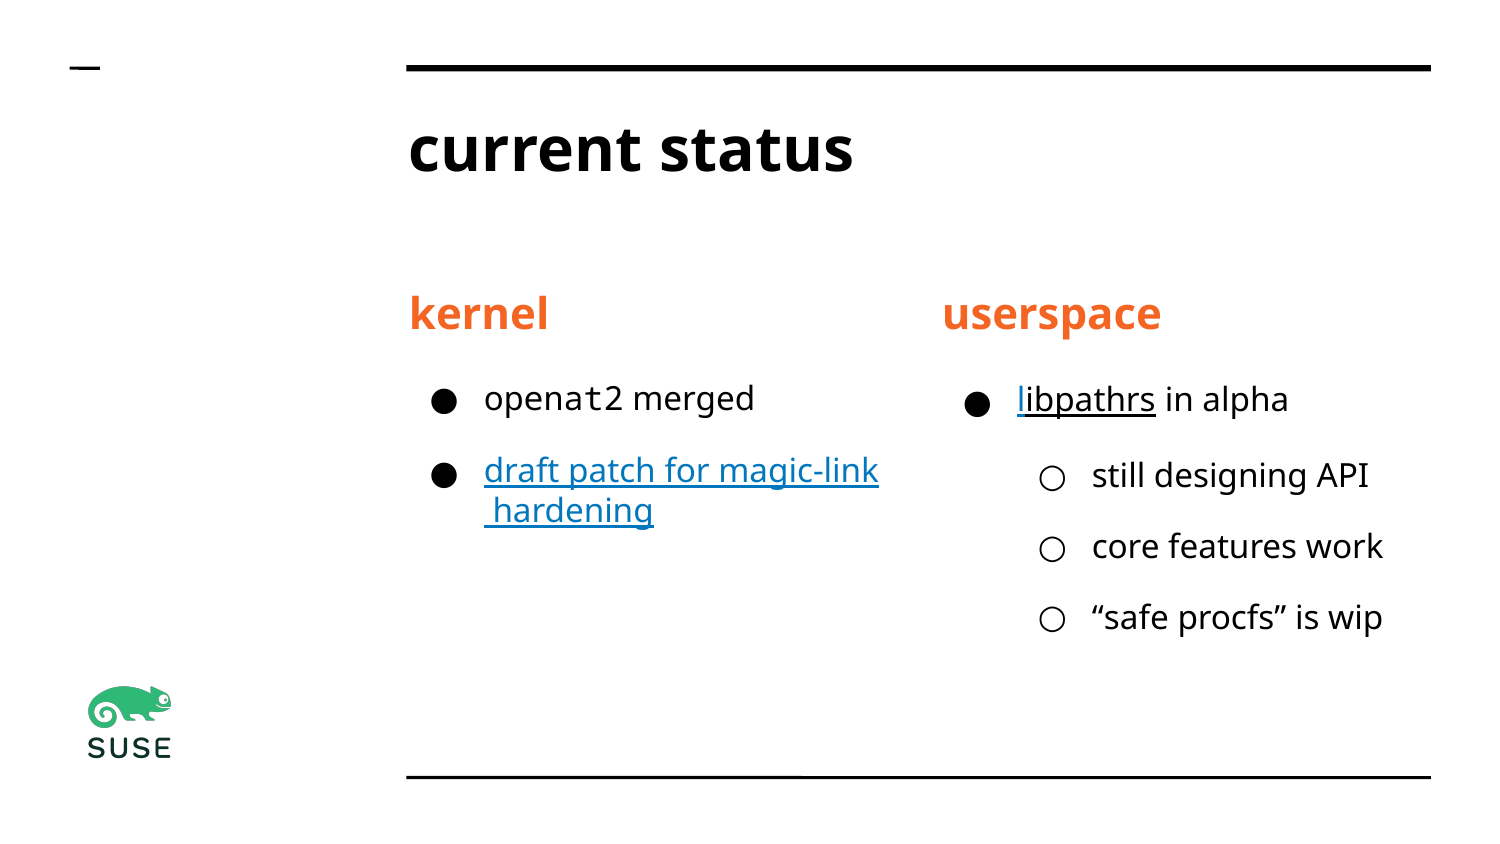

# current status
kernel
openat2 merged
draft patch for magic-link hardening
userspace
libpathrs in alpha
still designing API
core features work
“safe procfs” is wip